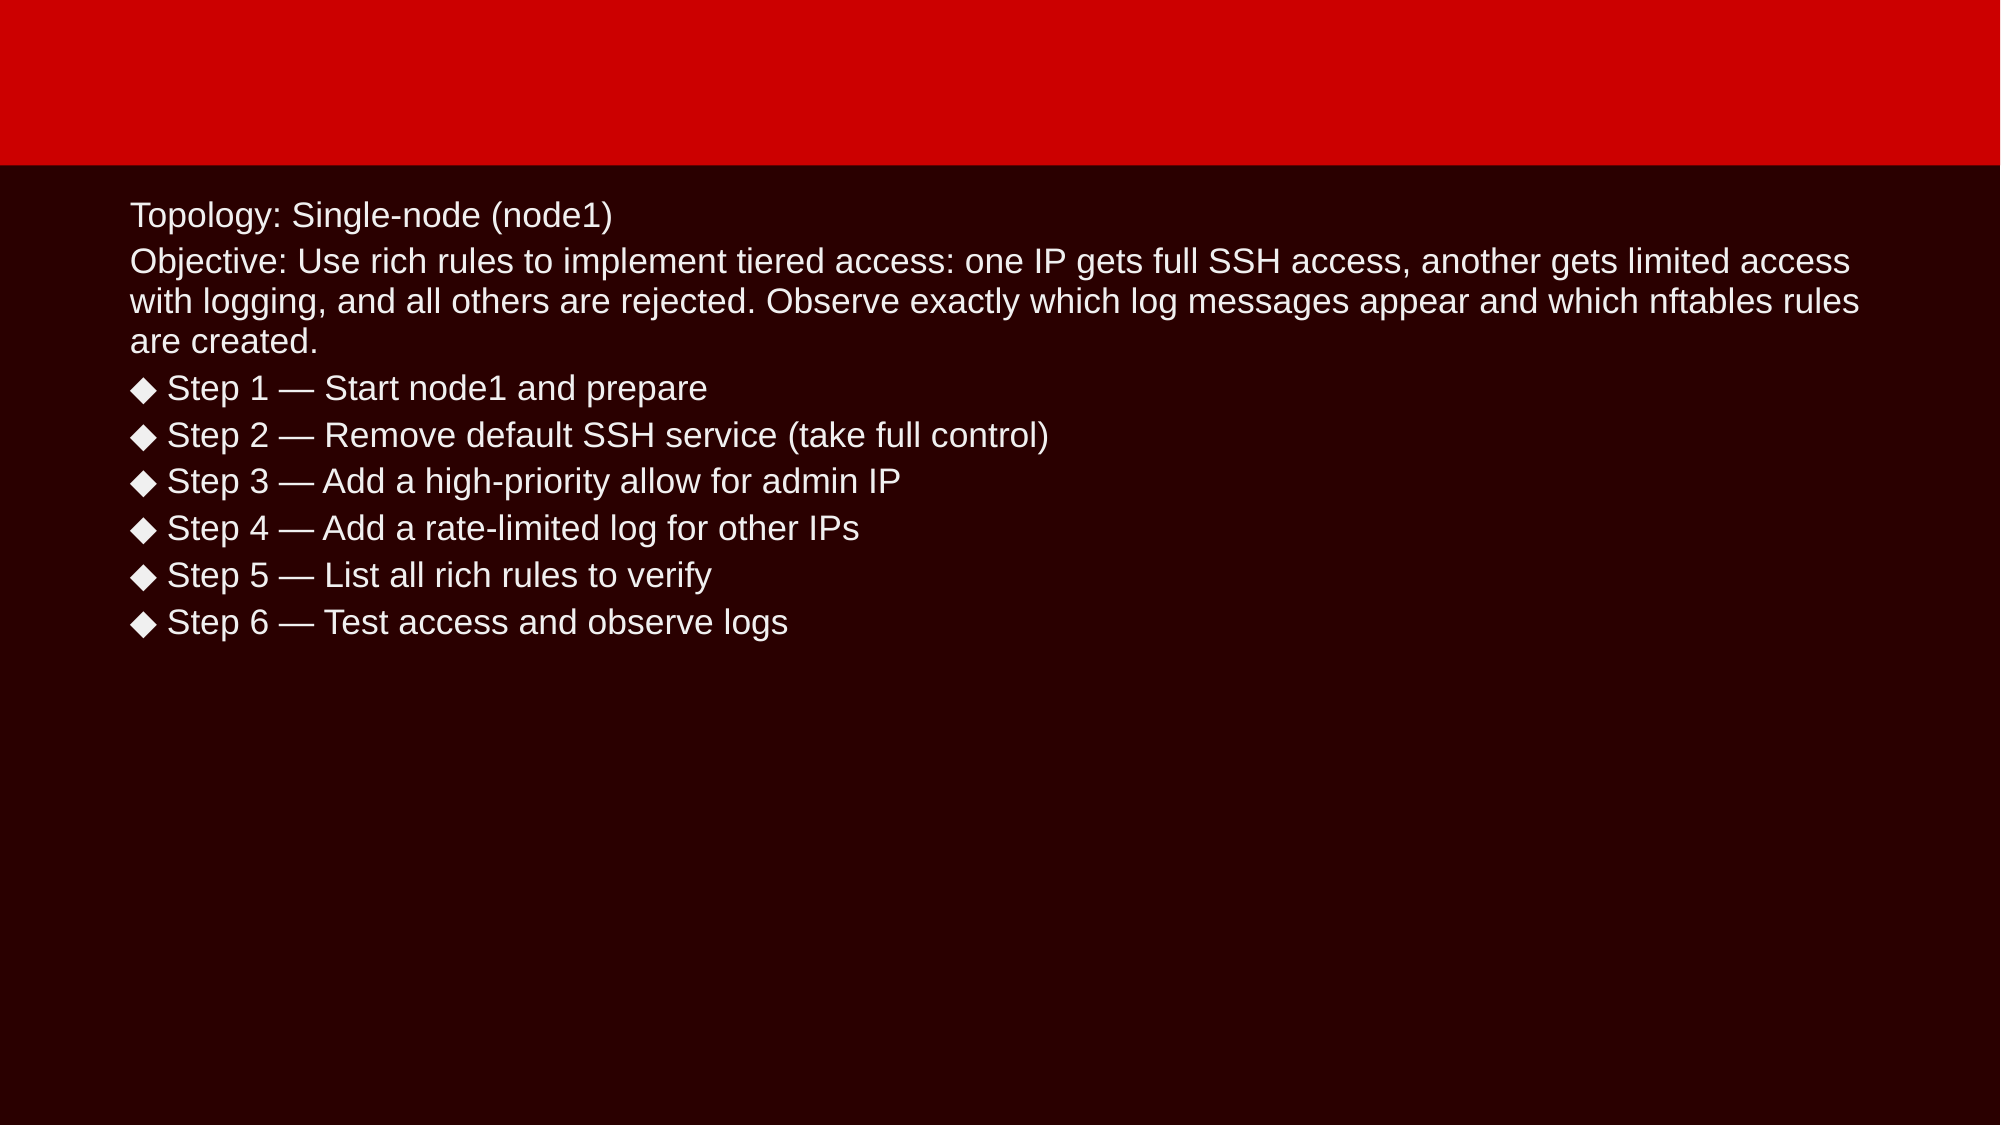

🔧 Lab 6 — Per-IP Control and Logging
Topology: Single-node (node1)
Objective: Use rich rules to implement tiered access: one IP gets full SSH access, another gets limited access with logging, and all others are rejected. Observe exactly which log messages appear and which nftables rules are created.
◆ Step 1 — Start node1 and prepare
◆ Step 2 — Remove default SSH service (take full control)
◆ Step 3 — Add a high-priority allow for admin IP
◆ Step 4 — Add a rate-limited log for other IPs
◆ Step 5 — List all rich rules to verify
◆ Step 6 — Test access and observe logs